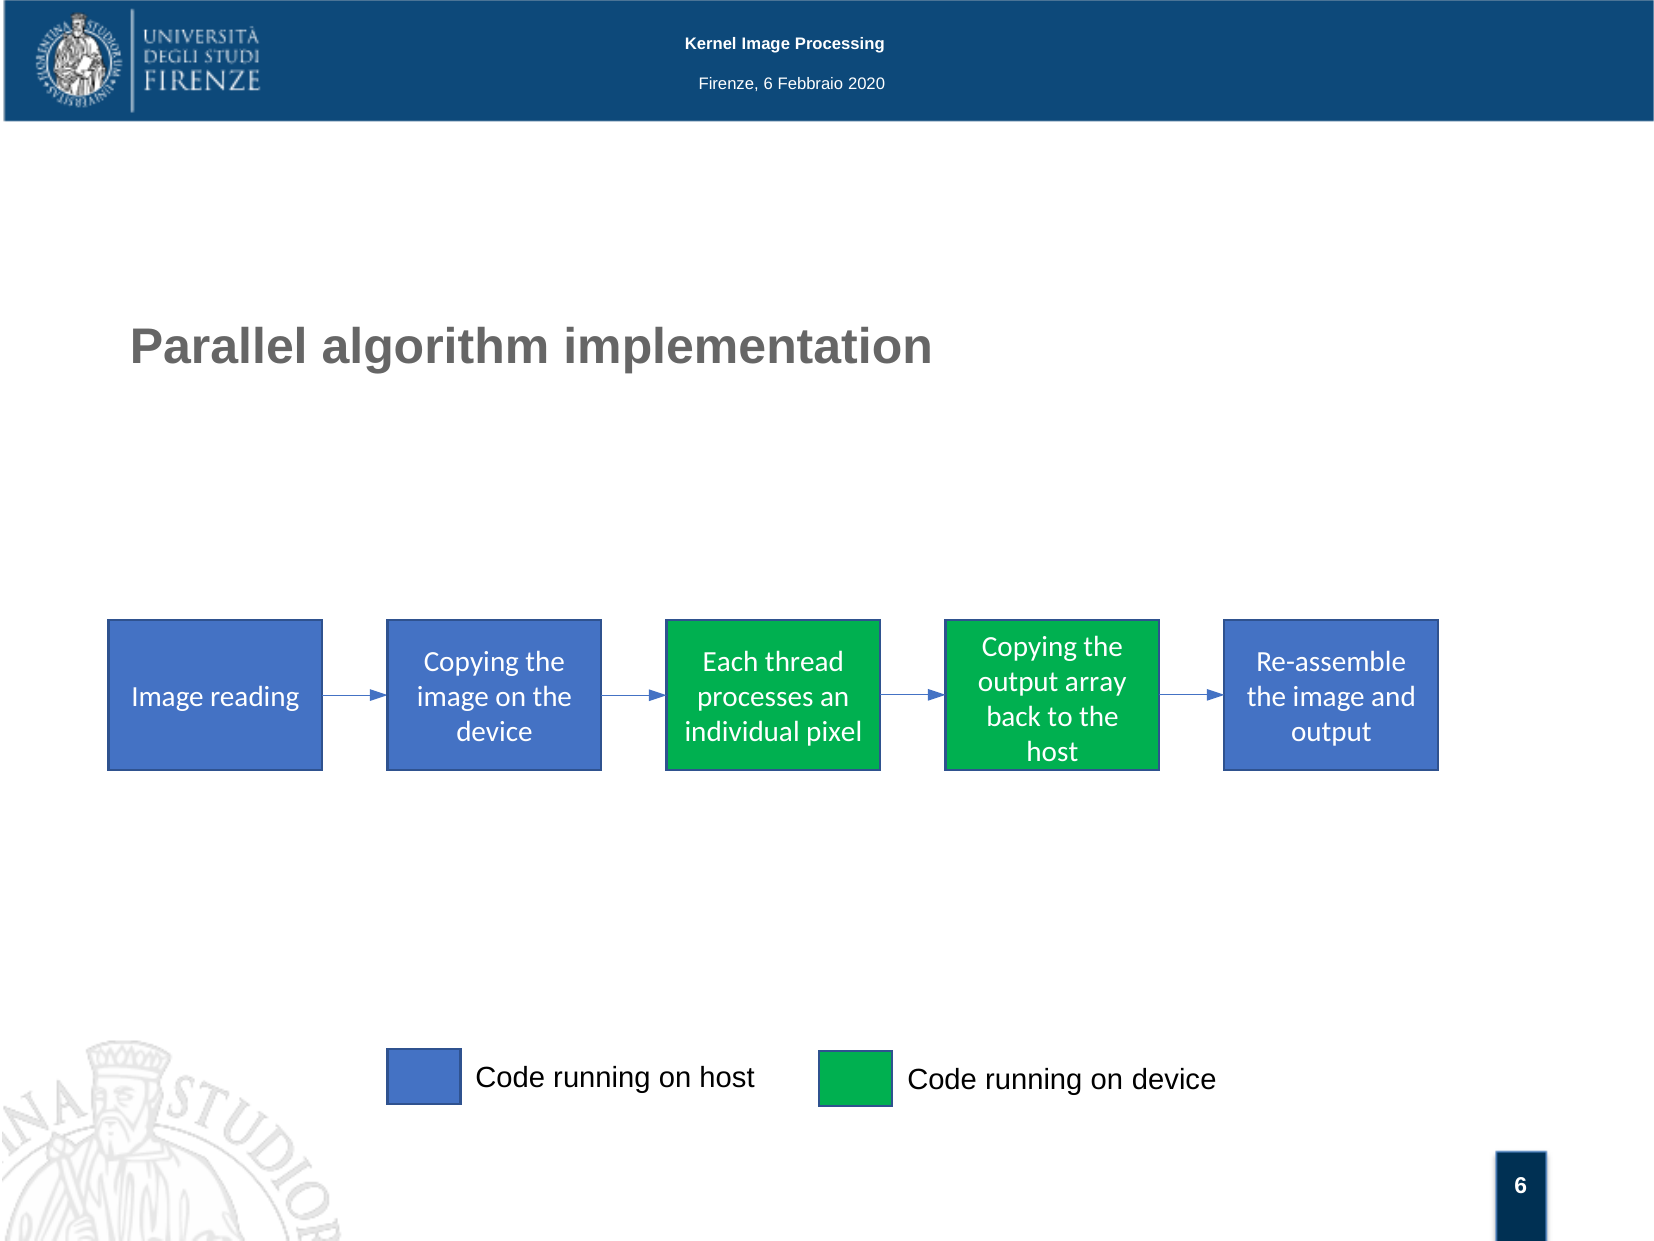

Kernel Image Processing
Firenze, 6 Febbraio 2020
Parallel algorithm implementation
Each thread processes an individual pixel
Copying the output array back to the host
Re-assemble the image and output
Image reading
Copying the image on the device
Code running on host
Code running on device
6